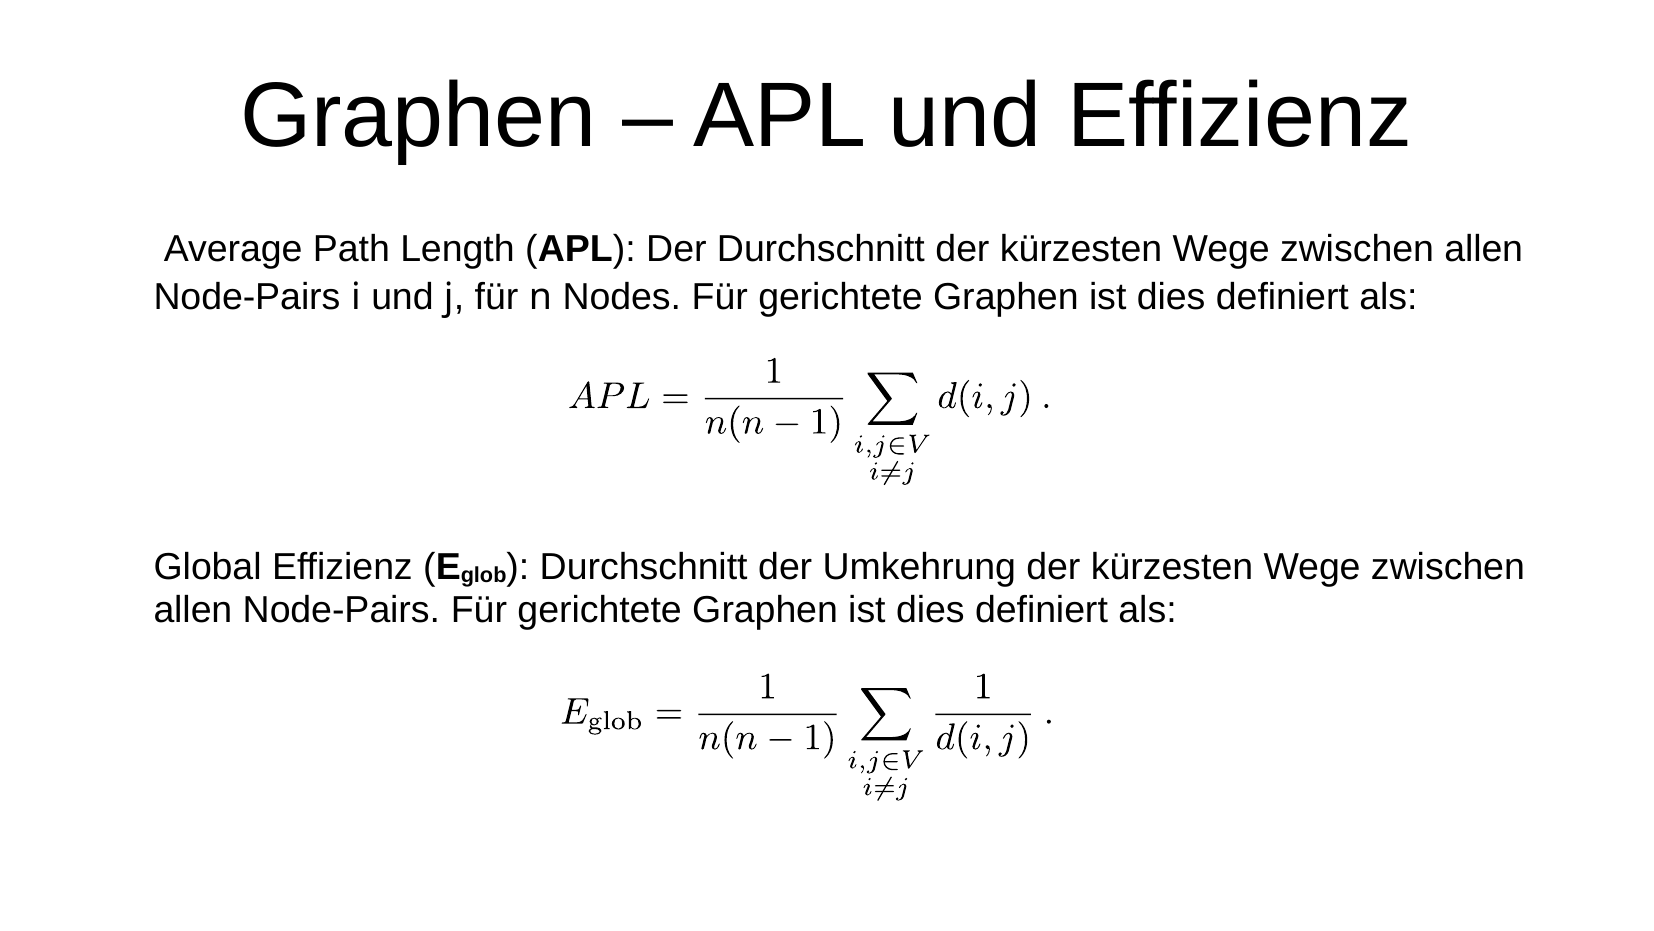

# Graphen – APL und Effizienz
 Average Path Length (APL): Der Durchschnitt der kürzesten Wege zwischen allen Node-Pairs i und j, für n Nodes. Für gerichtete Graphen ist dies definiert als:
Global Effizienz (Eglob): Durchschnitt der Umkehrung der kürzesten Wege zwischen allen Node-Pairs. Für gerichtete Graphen ist dies definiert als: